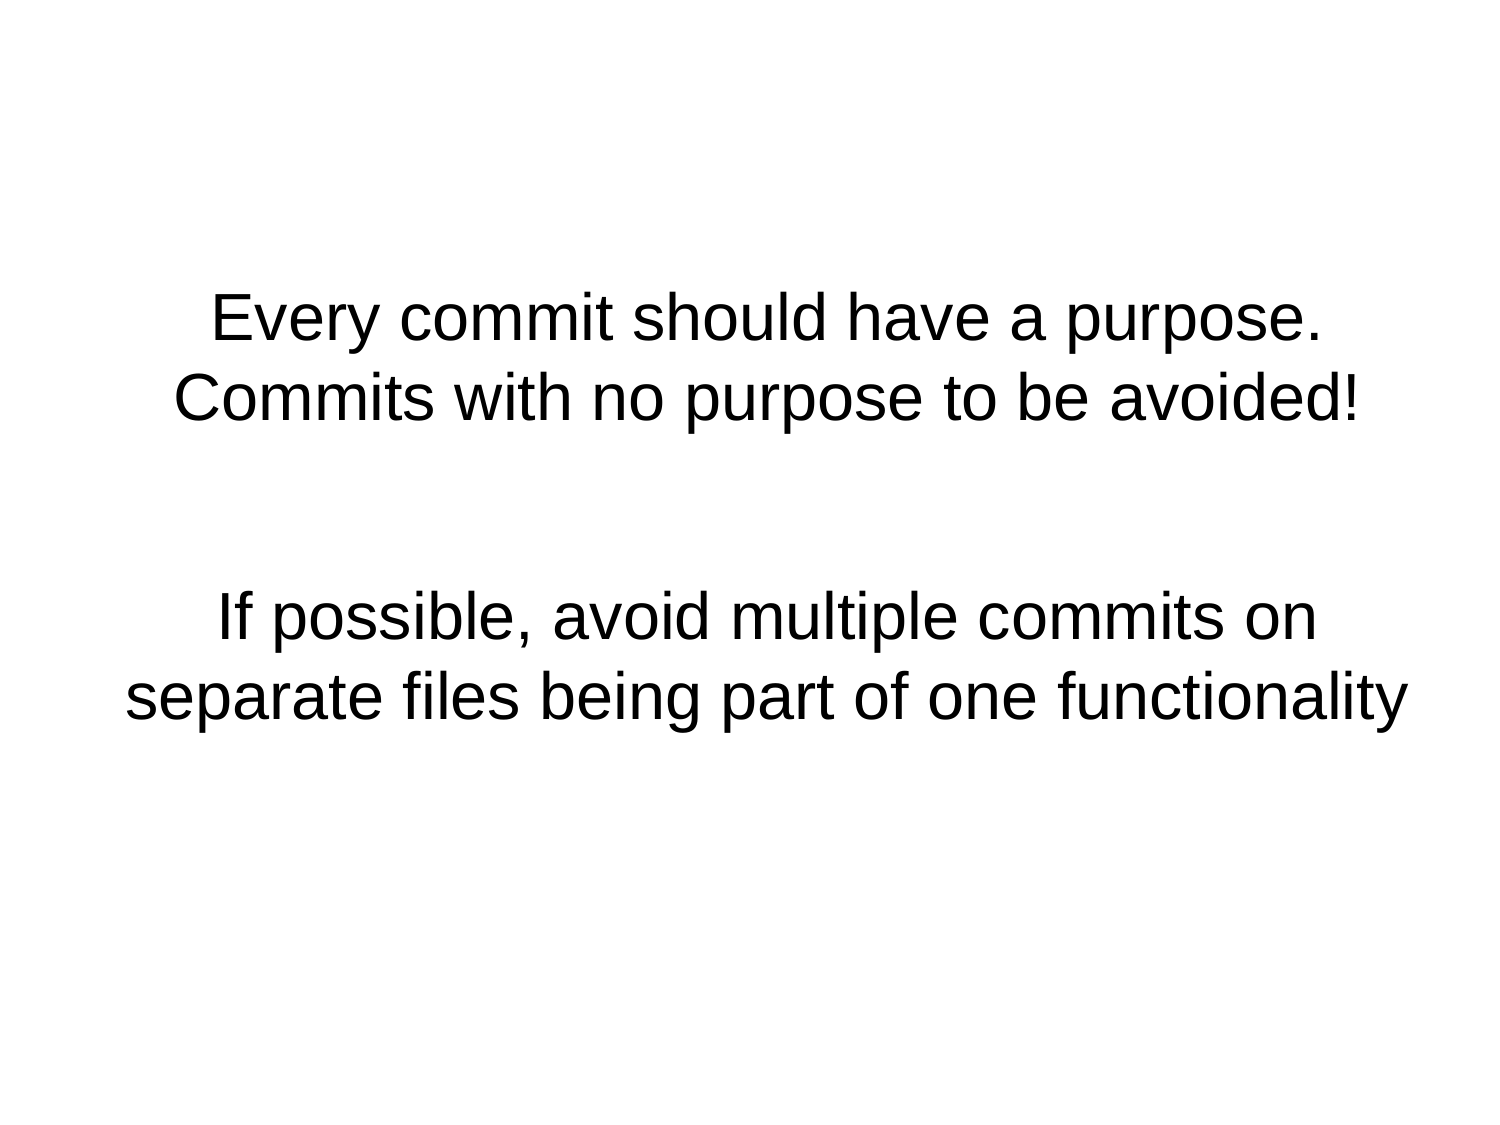

# Every commit should have a purpose. Commits with no purpose to be avoided!
If possible, avoid multiple commits on separate files being part of one functionality